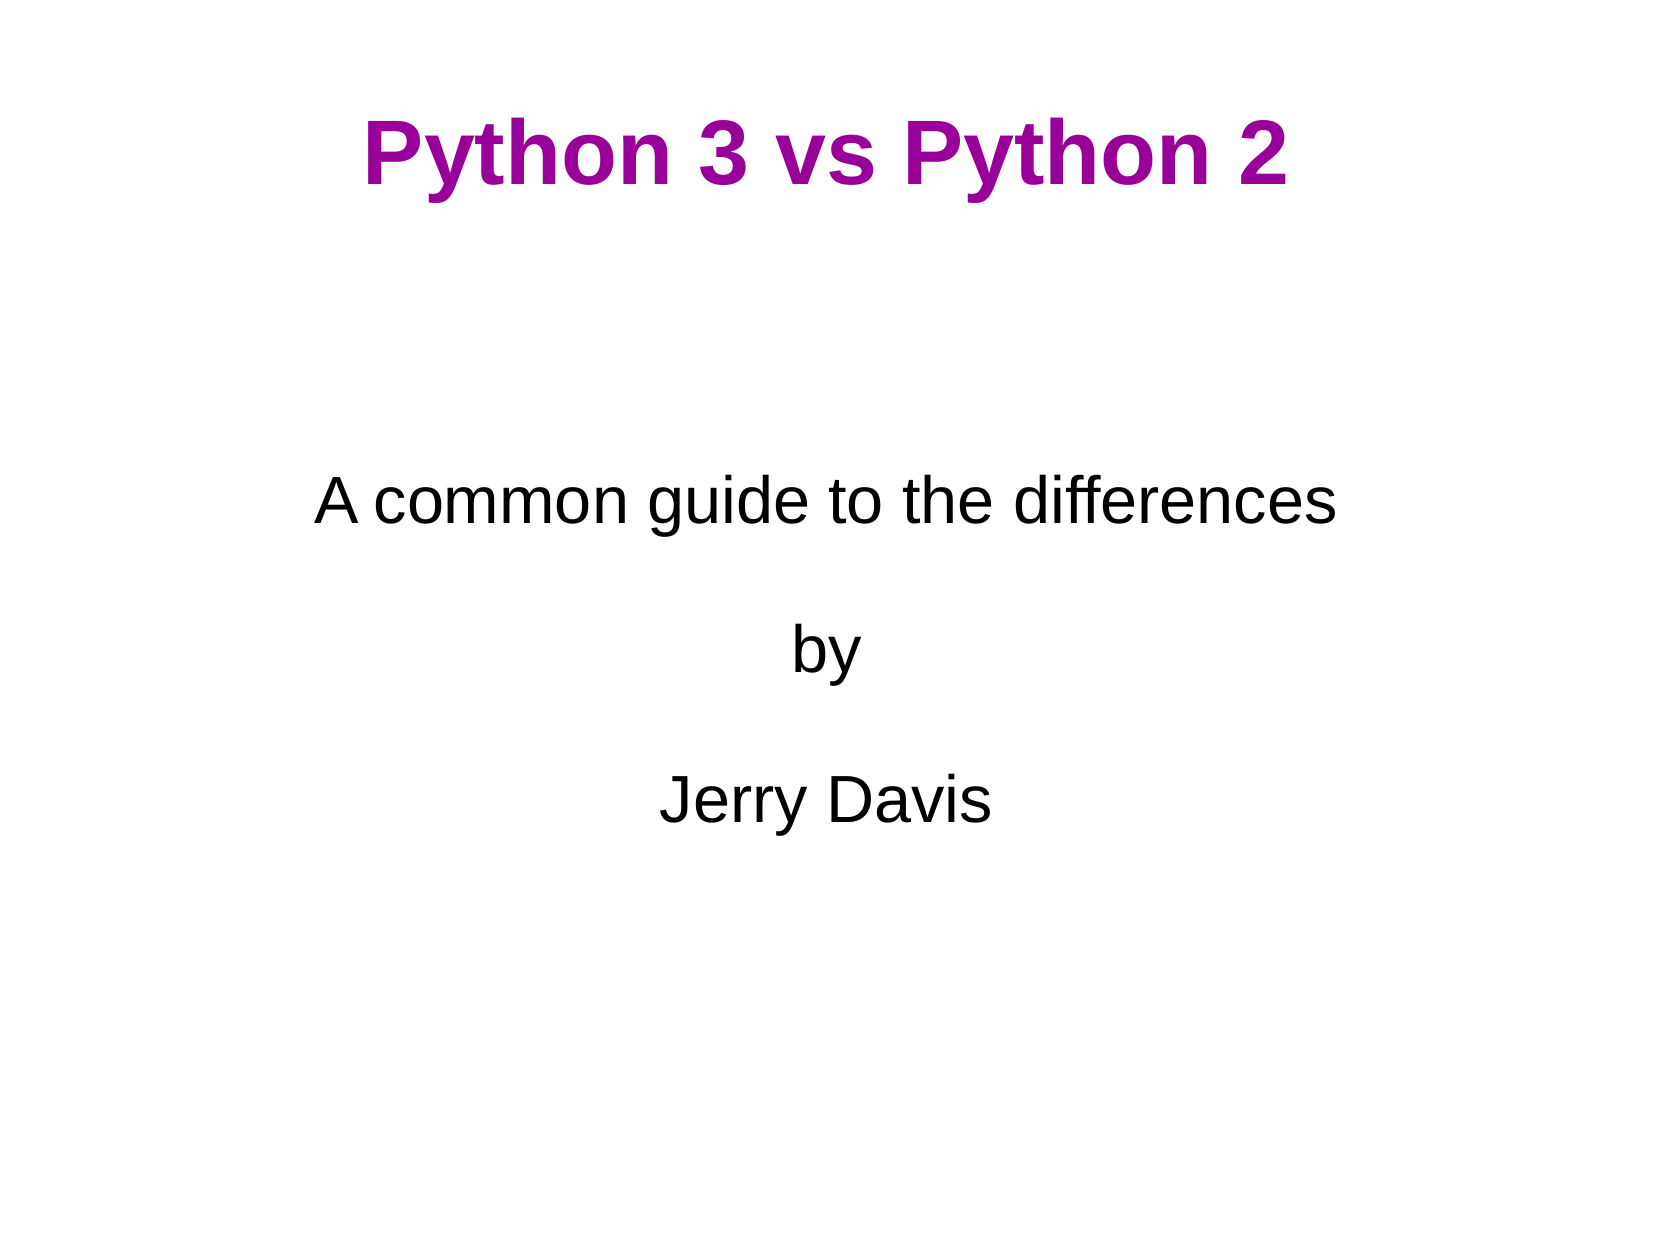

# Python 3 vs Python 2
A common guide to the differences
by
Jerry Davis